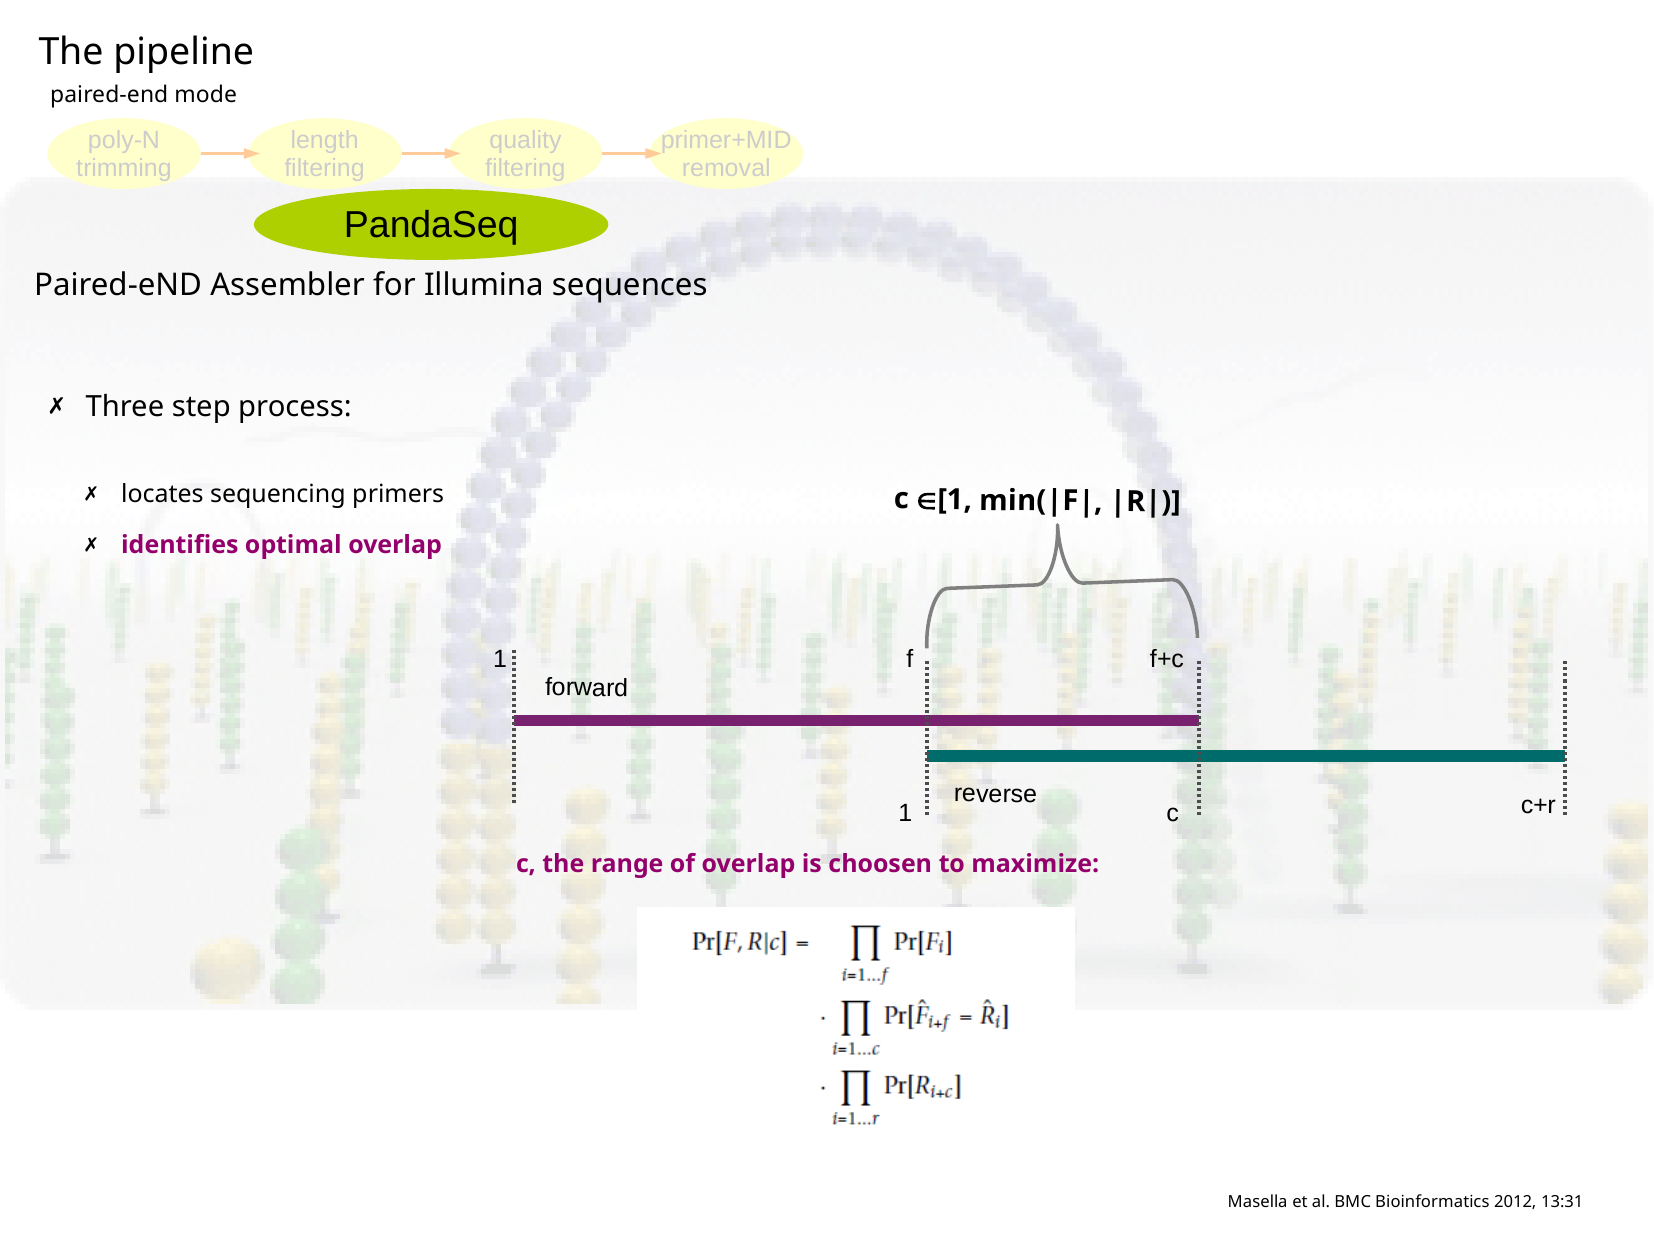

The pipeline
paired-end mode
quality
filtering
primer+MID
removal
poly-N
trimming
length
filtering
PandaSeq
Paired-eND Assembler for Illumina sequences
Three step process:
locates sequencing primers
identifies optimal overlap
c Î[1, min(|F|, |R|)]
1
f
f+c
forward
reverse
c+r
1
c
c, the range of overlap is choosen to maximize:
Masella et al. BMC Bioinformatics 2012, 13:31